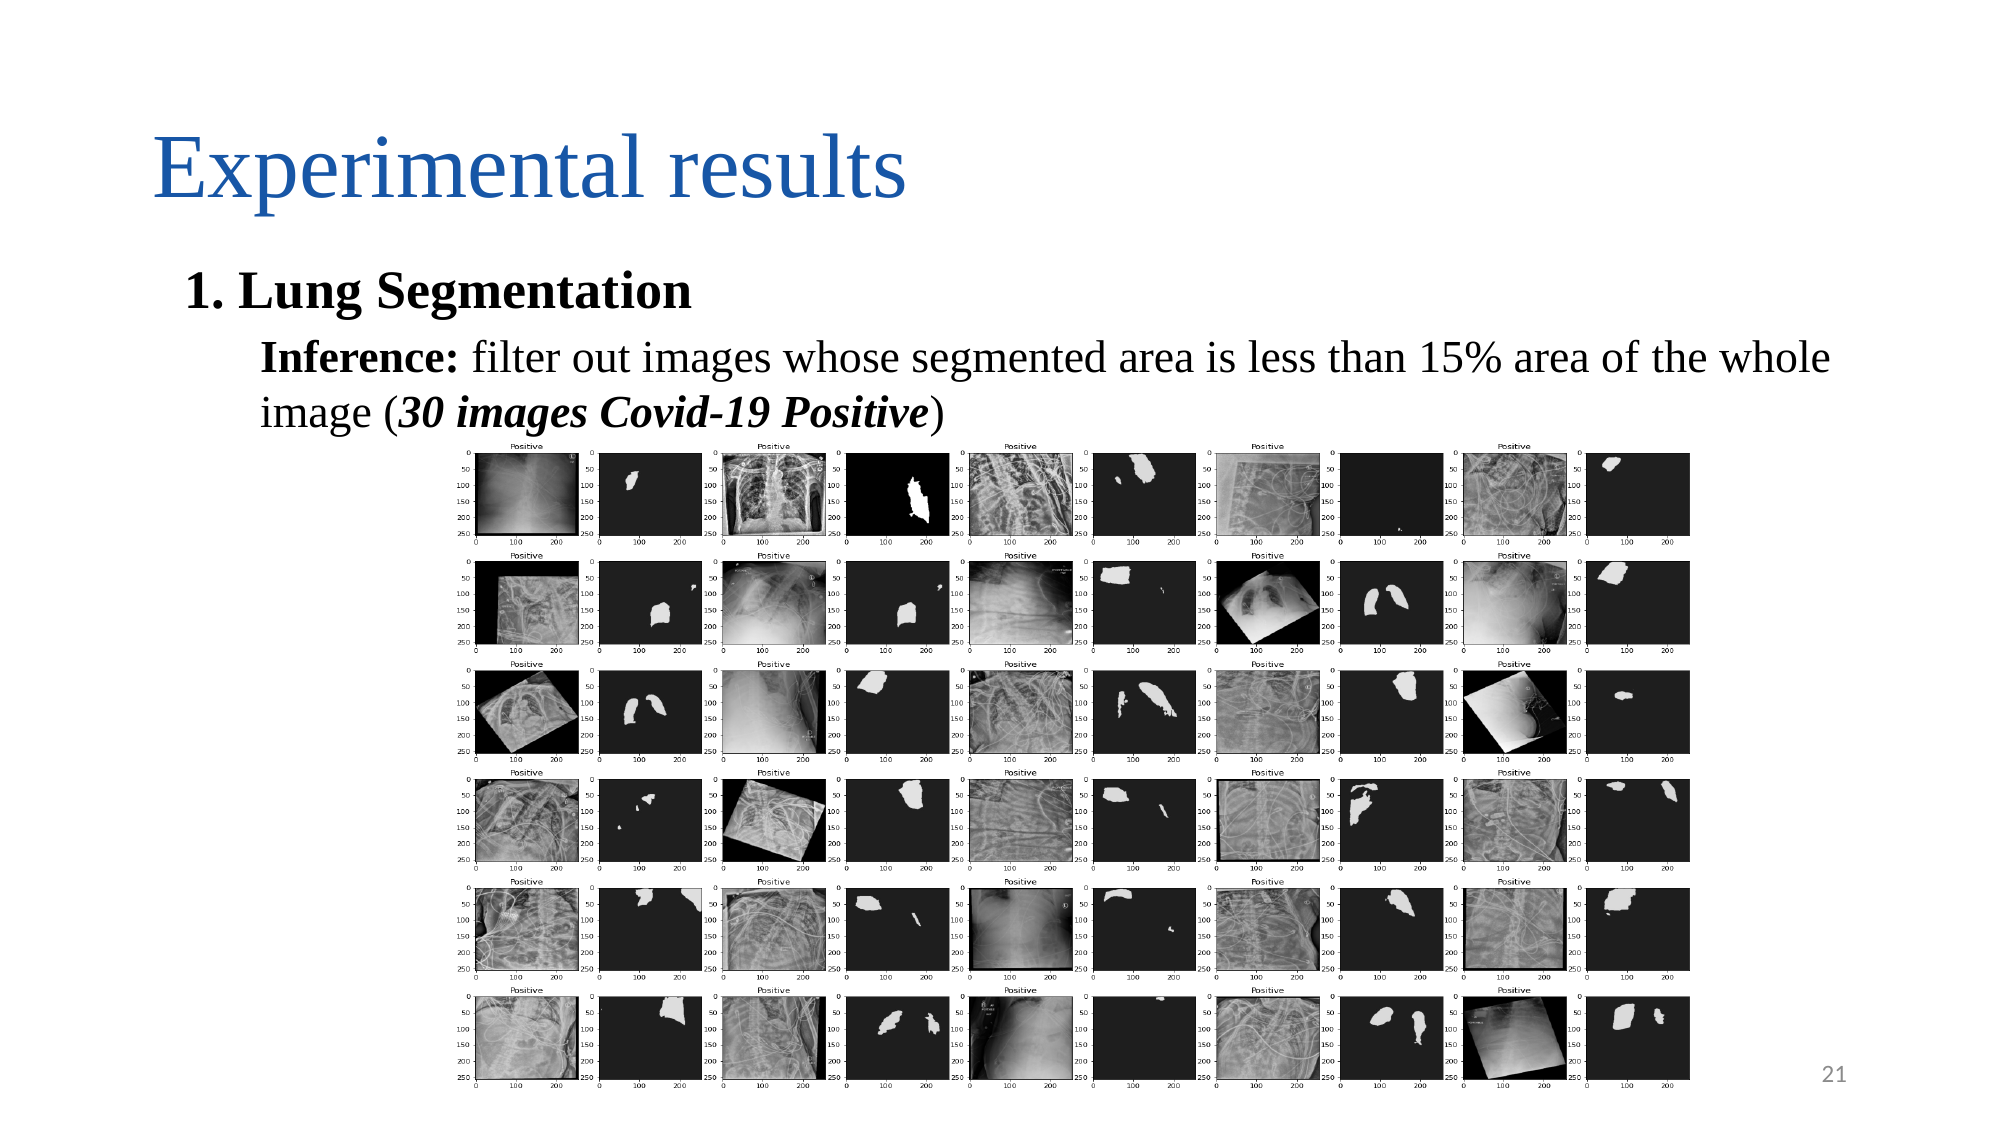

Experimental results
1. Lung Segmentation
Inference: filter out images whose segmented area is less than 15% area of ​​the whole image (30 images Covid-19 Positive)